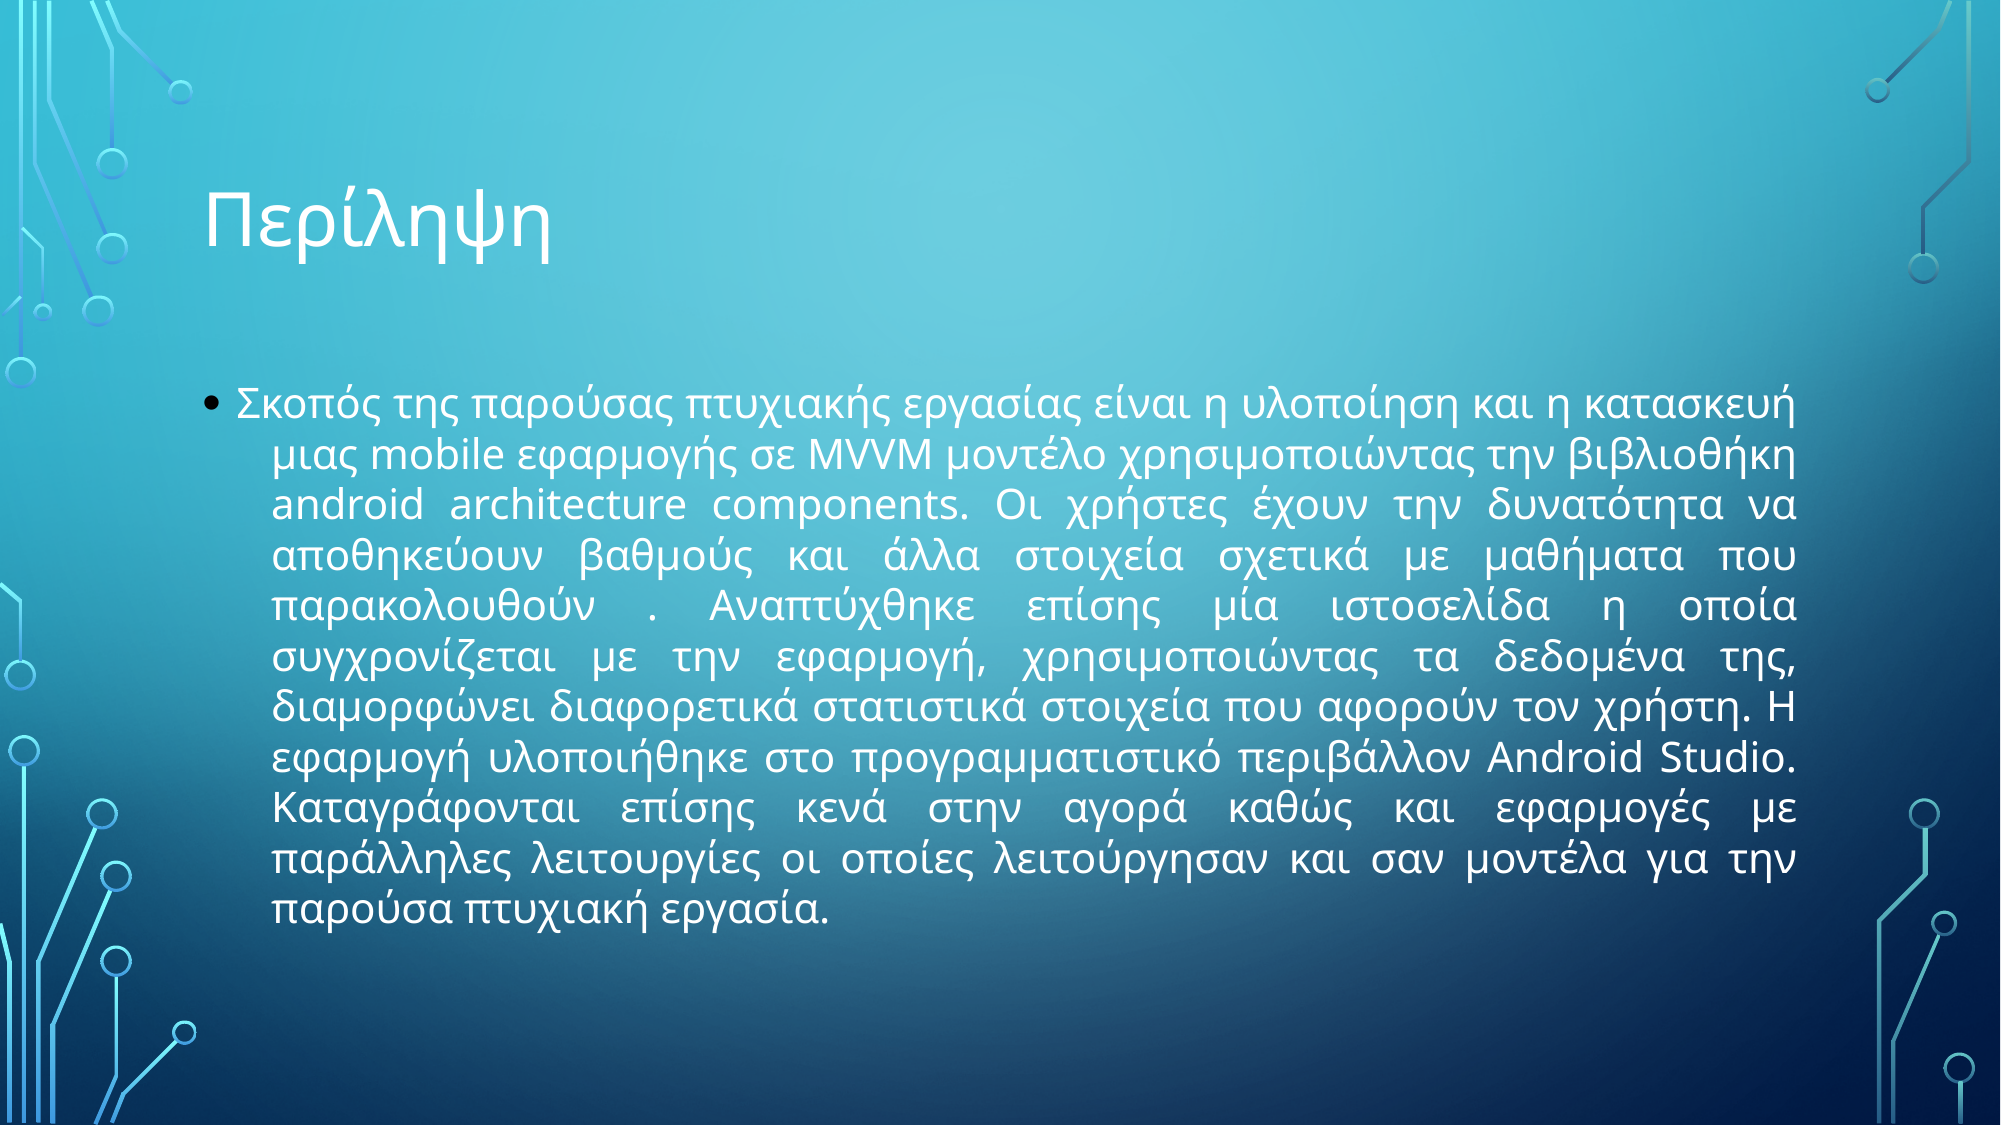

# Περίληψη
Σκοπός της παρούσας πτυχιακής εργασίας είναι η υλοποίηση και η κατασκευή μιας mobile εφαρμογής σε MVVM μοντέλο χρησιμοποιώντας την βιβλιοθήκη android architecture components. Οι χρήστες έχουν την δυνατότητα να αποθηκεύουν βαθμούς και άλλα στοιχεία σχετικά με μαθήματα που παρακολουθούν . Αναπτύχθηκε επίσης μία ιστοσελίδα η οποία συγχρονίζεται με την εφαρμογή, χρησιμοποιώντας τα δεδομένα της, διαμορφώνει διαφορετικά στατιστικά στοιχεία που αφορούν τον χρήστη. Η εφαρμογή υλοποιήθηκε στο προγραμματιστικό περιβάλλον Android Studio. Καταγράφονται επίσης κενά στην αγορά καθώς και εφαρμογές με παράλληλες λειτουργίες οι οποίες λειτούργησαν και σαν μοντέλα για την παρούσα πτυχιακή εργασία.